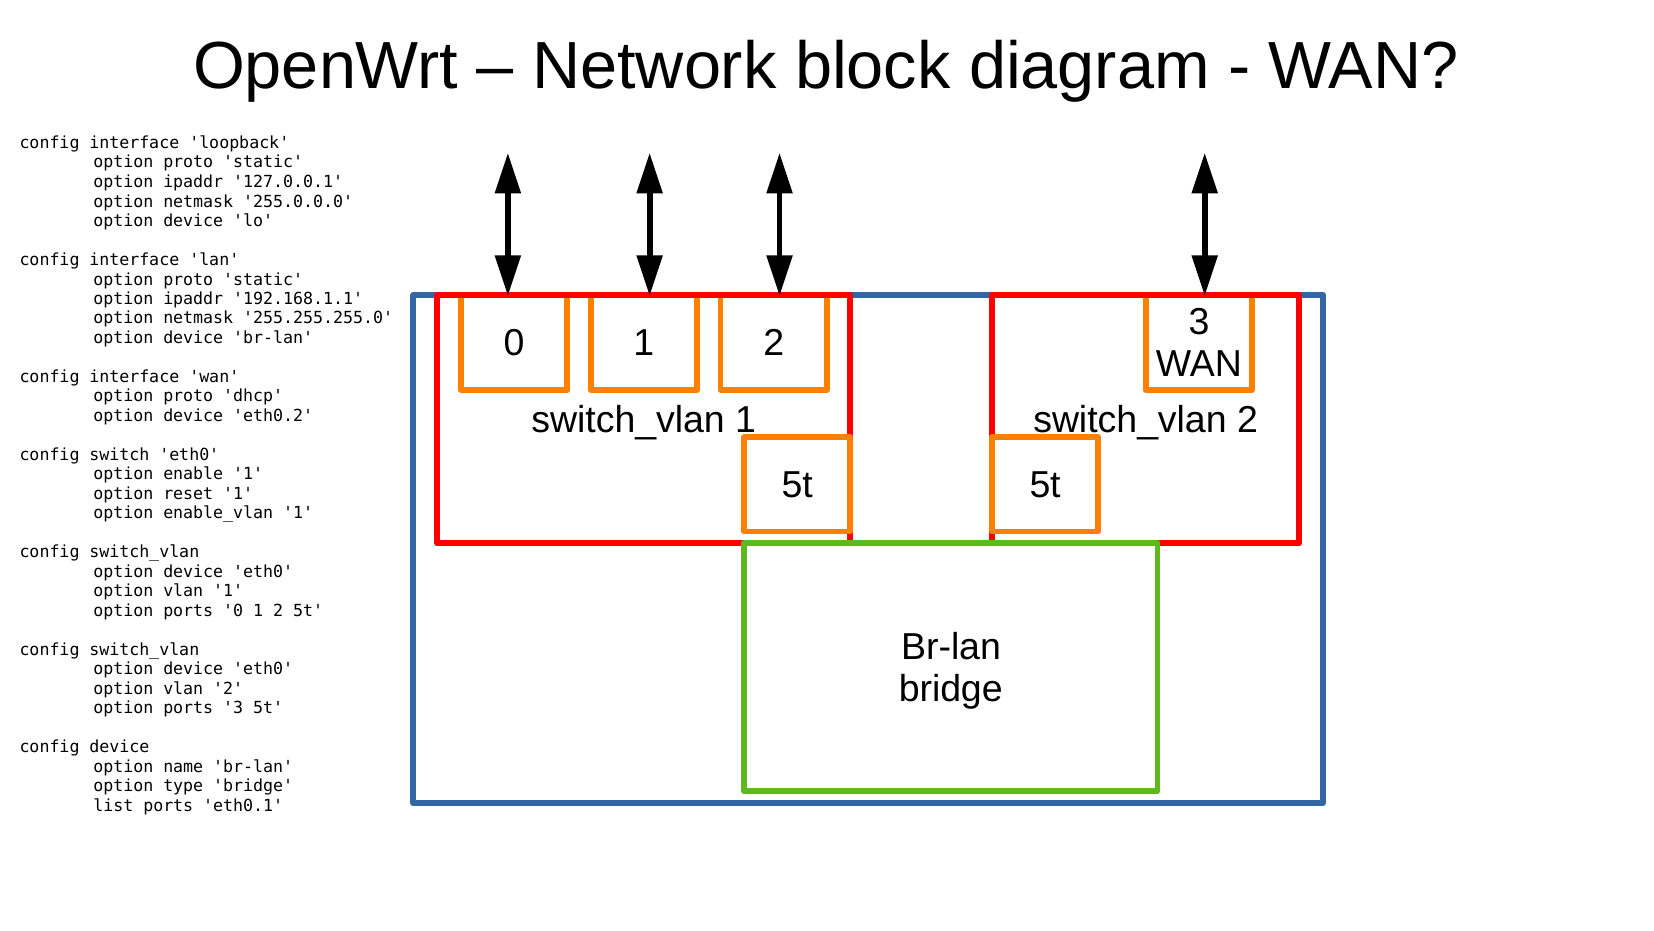

# OpenWrt – Network block diagram - WAN?
config interface 'loopback'
	option proto 'static'
	option ipaddr '127.0.0.1'
	option netmask '255.0.0.0'
	option device 'lo'
config interface 'lan'
	option proto 'static'
	option ipaddr '192.168.1.1'
	option netmask '255.255.255.0'
	option device 'br-lan'
config interface 'wan'
	option proto 'dhcp'
	option device 'eth0.2'
config switch 'eth0'
	option enable '1'
	option reset '1'
	option enable_vlan '1'
config switch_vlan
	option device 'eth0'
	option vlan '1'
	option ports '0 1 2 5t'
config switch_vlan
	option device 'eth0'
	option vlan '2'
	option ports '3 5t'
config device
	option name 'br-lan'
	option type 'bridge'
	list ports 'eth0.1'
switch_vlan 1
0
1
2
switch_vlan 2
3
WAN
5t
5t
Br-lan
bridge